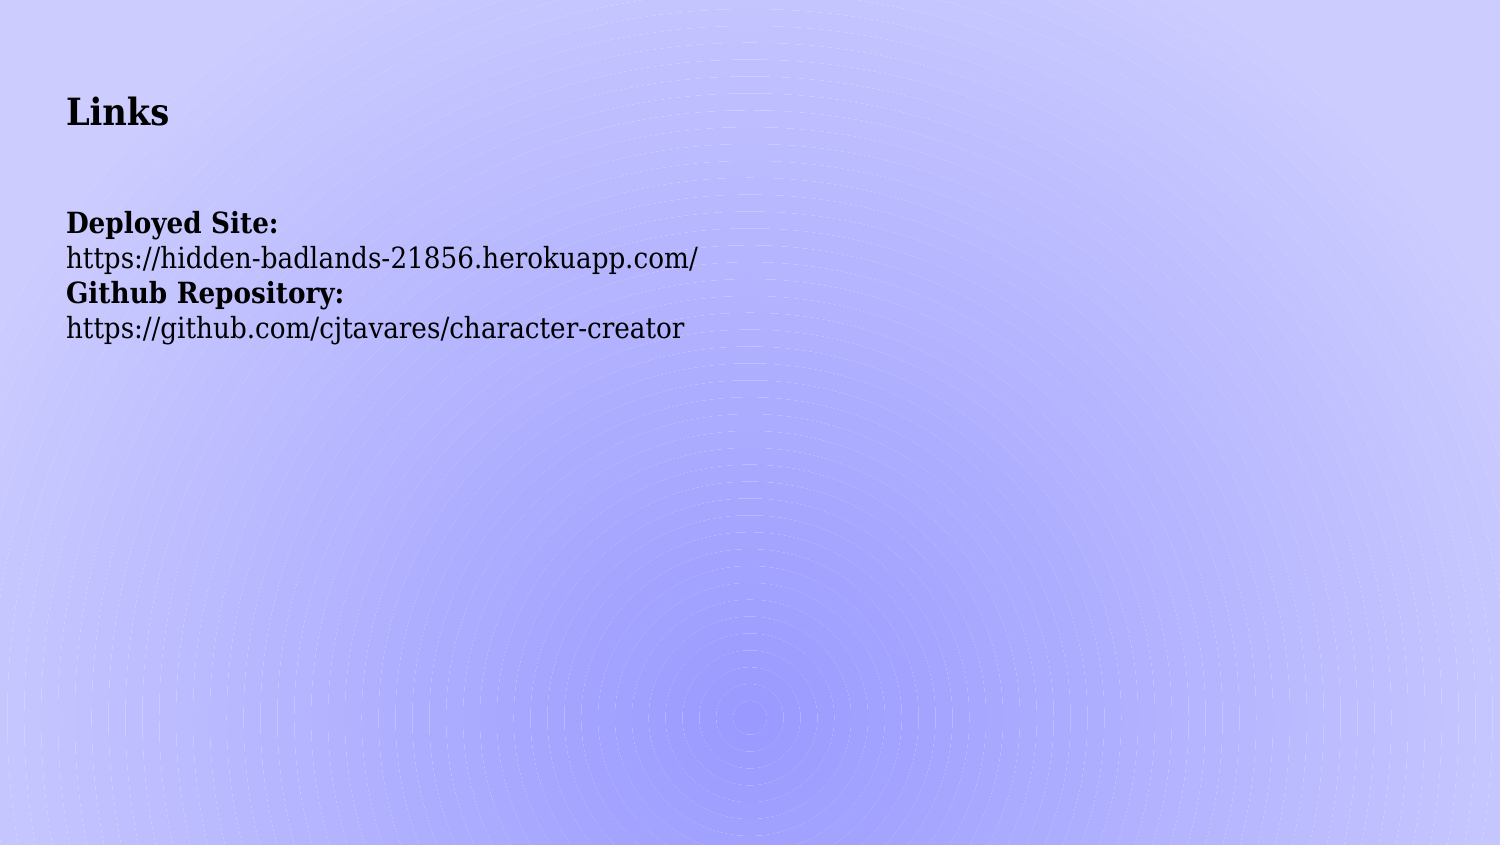

# Links
Deployed Site:
https://hidden-badlands-21856.herokuapp.com/
Github Repository:
https://github.com/cjtavares/character-creator